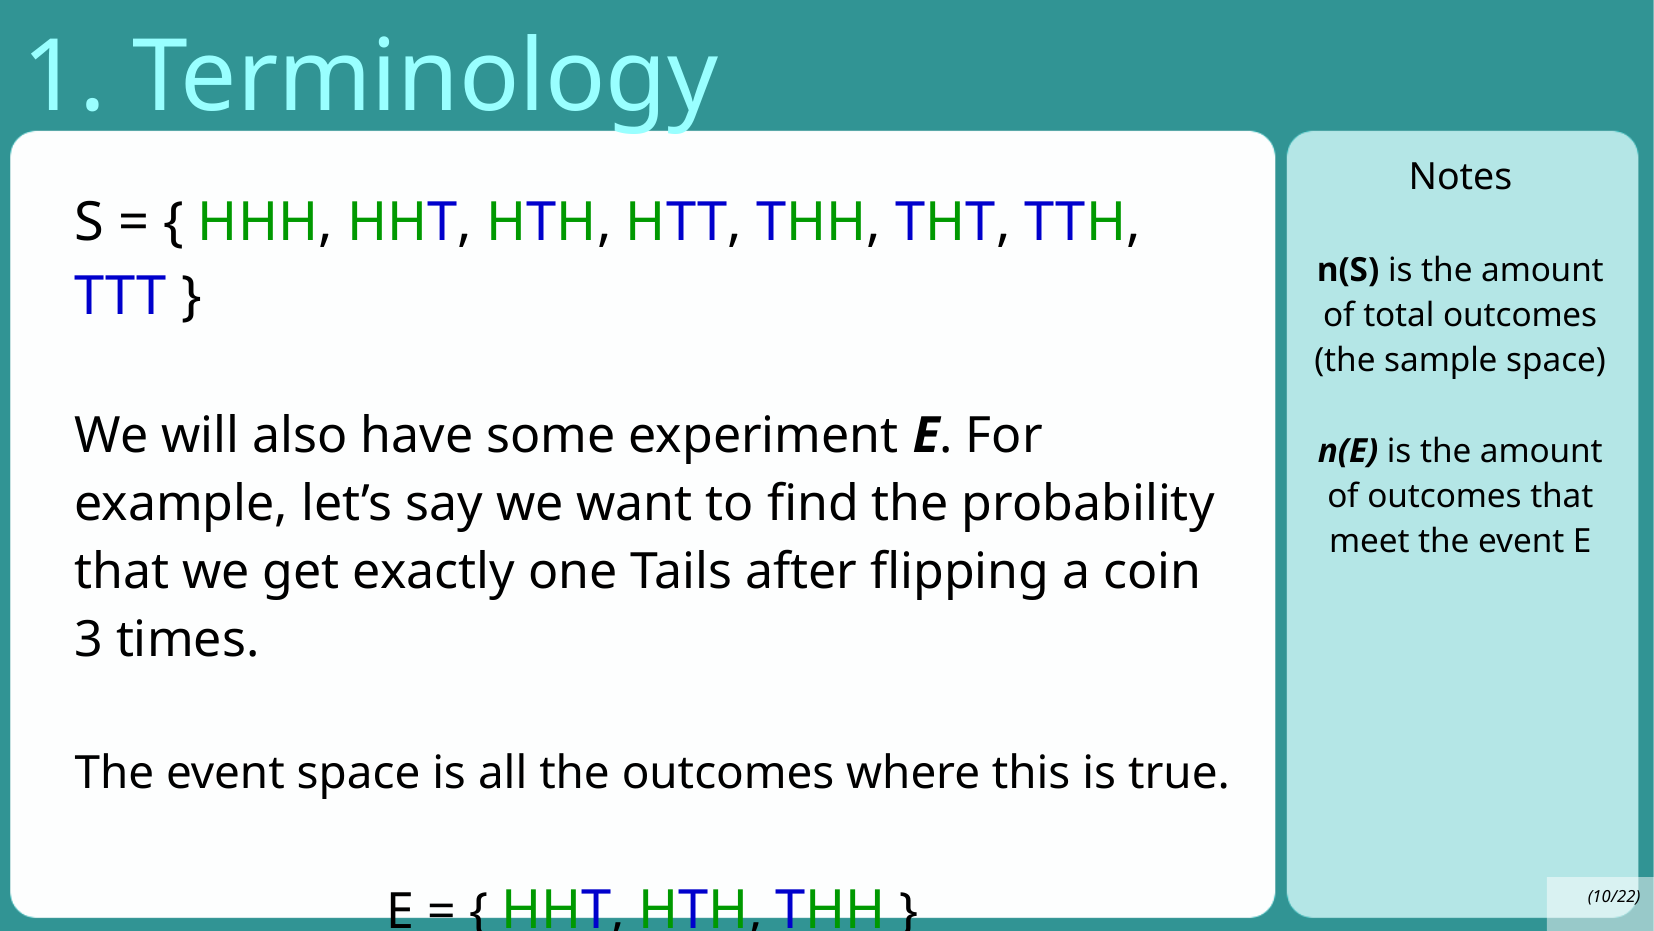

# 1. Terminology
Notes
n(S) is the amount
of total outcomes
(the sample space)
n(E) is the amount of outcomes that meet the event E
S = { HHH, HHT, HTH, HTT, THH, THT, TTH, TTT }
We will also have some experiment E. For example, let’s say we want to find the probability that we get exactly one Tails after flipping a coin 3 times.
The event space is all the outcomes where this is true.
E = { HHT, HTH, THH }
And the amount of outcomes, n(E), is 3.